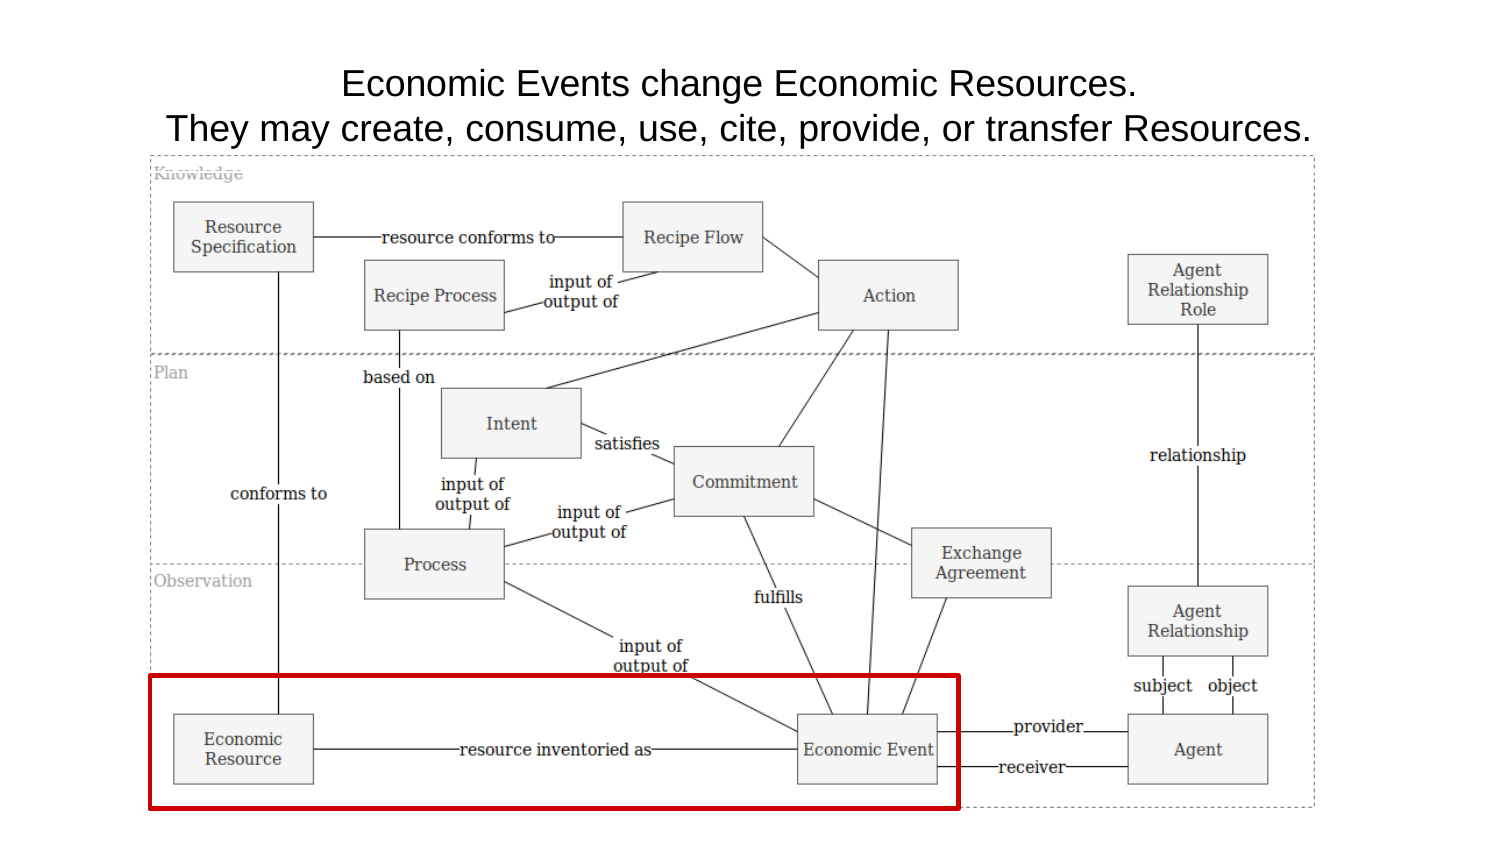

Economic Events change Economic Resources.
They may create, consume, use, cite, provide, or transfer Resources.